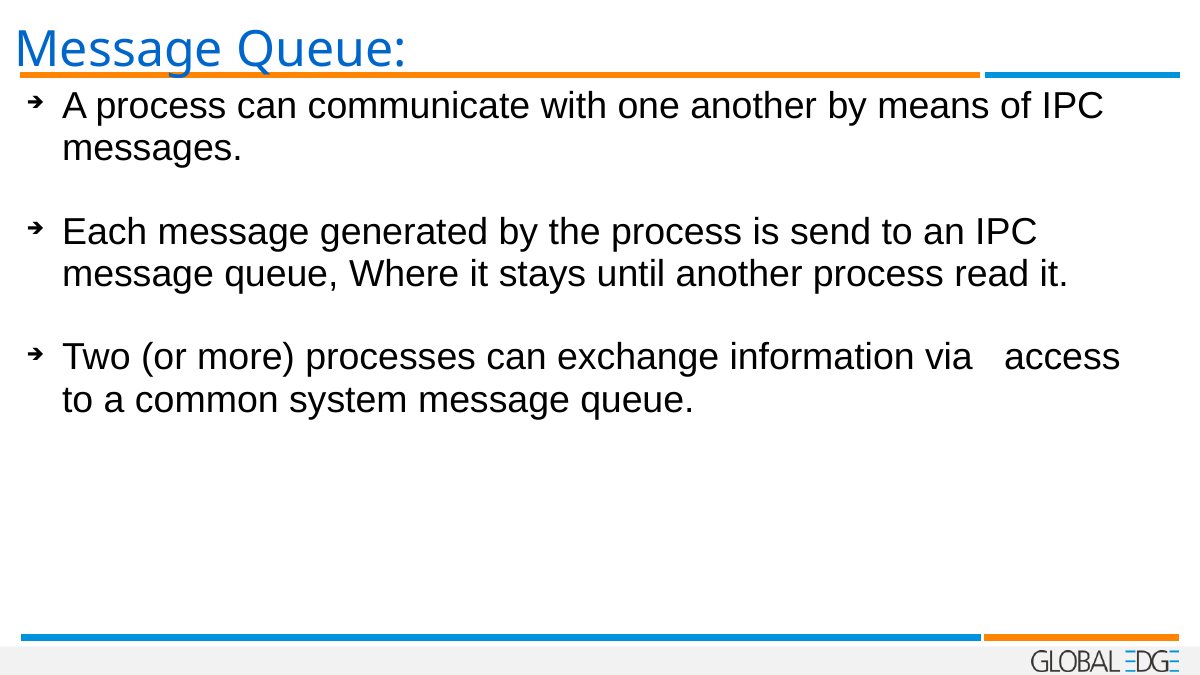

Message Queue:
A process can communicate with one another by means of IPC messages.
Each message generated by the process is send to an IPC message queue, Where it stays until another process read it.
Two (or more) processes can exchange information via access to a common system message queue.